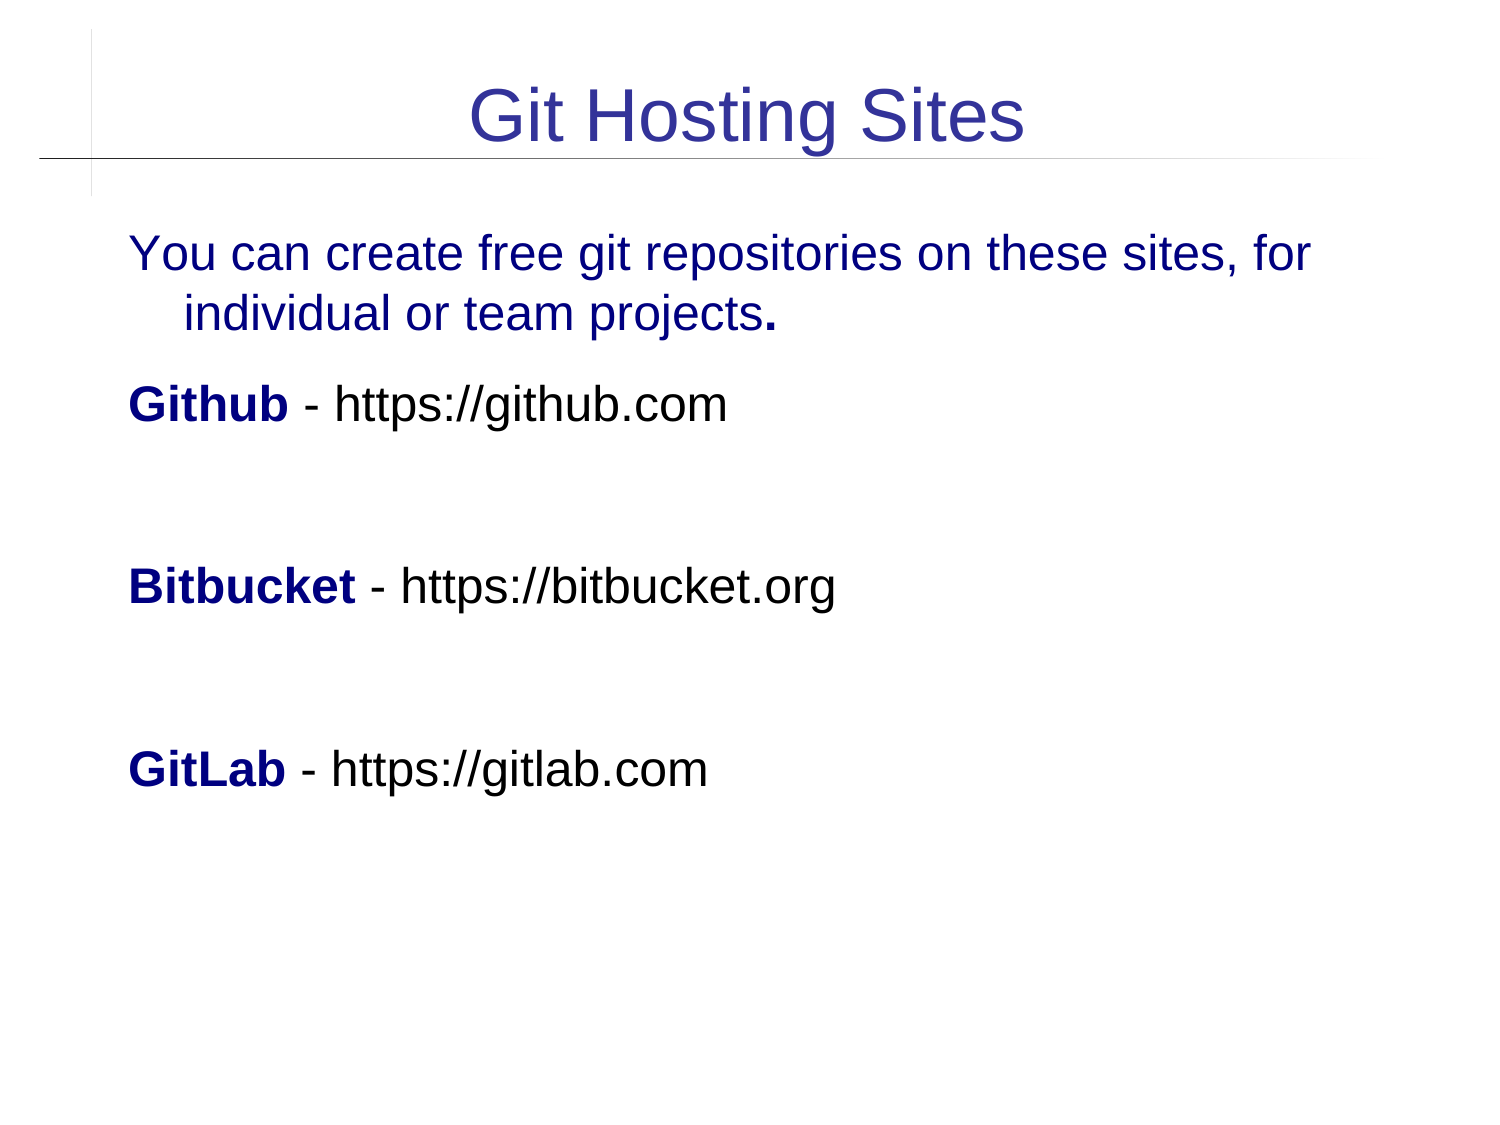

# Git Hosting Sites
You can create free git repositories on these sites, for individual or team projects.
Github - https://github.com
Bitbucket - https://bitbucket.org
GitLab - https://gitlab.com